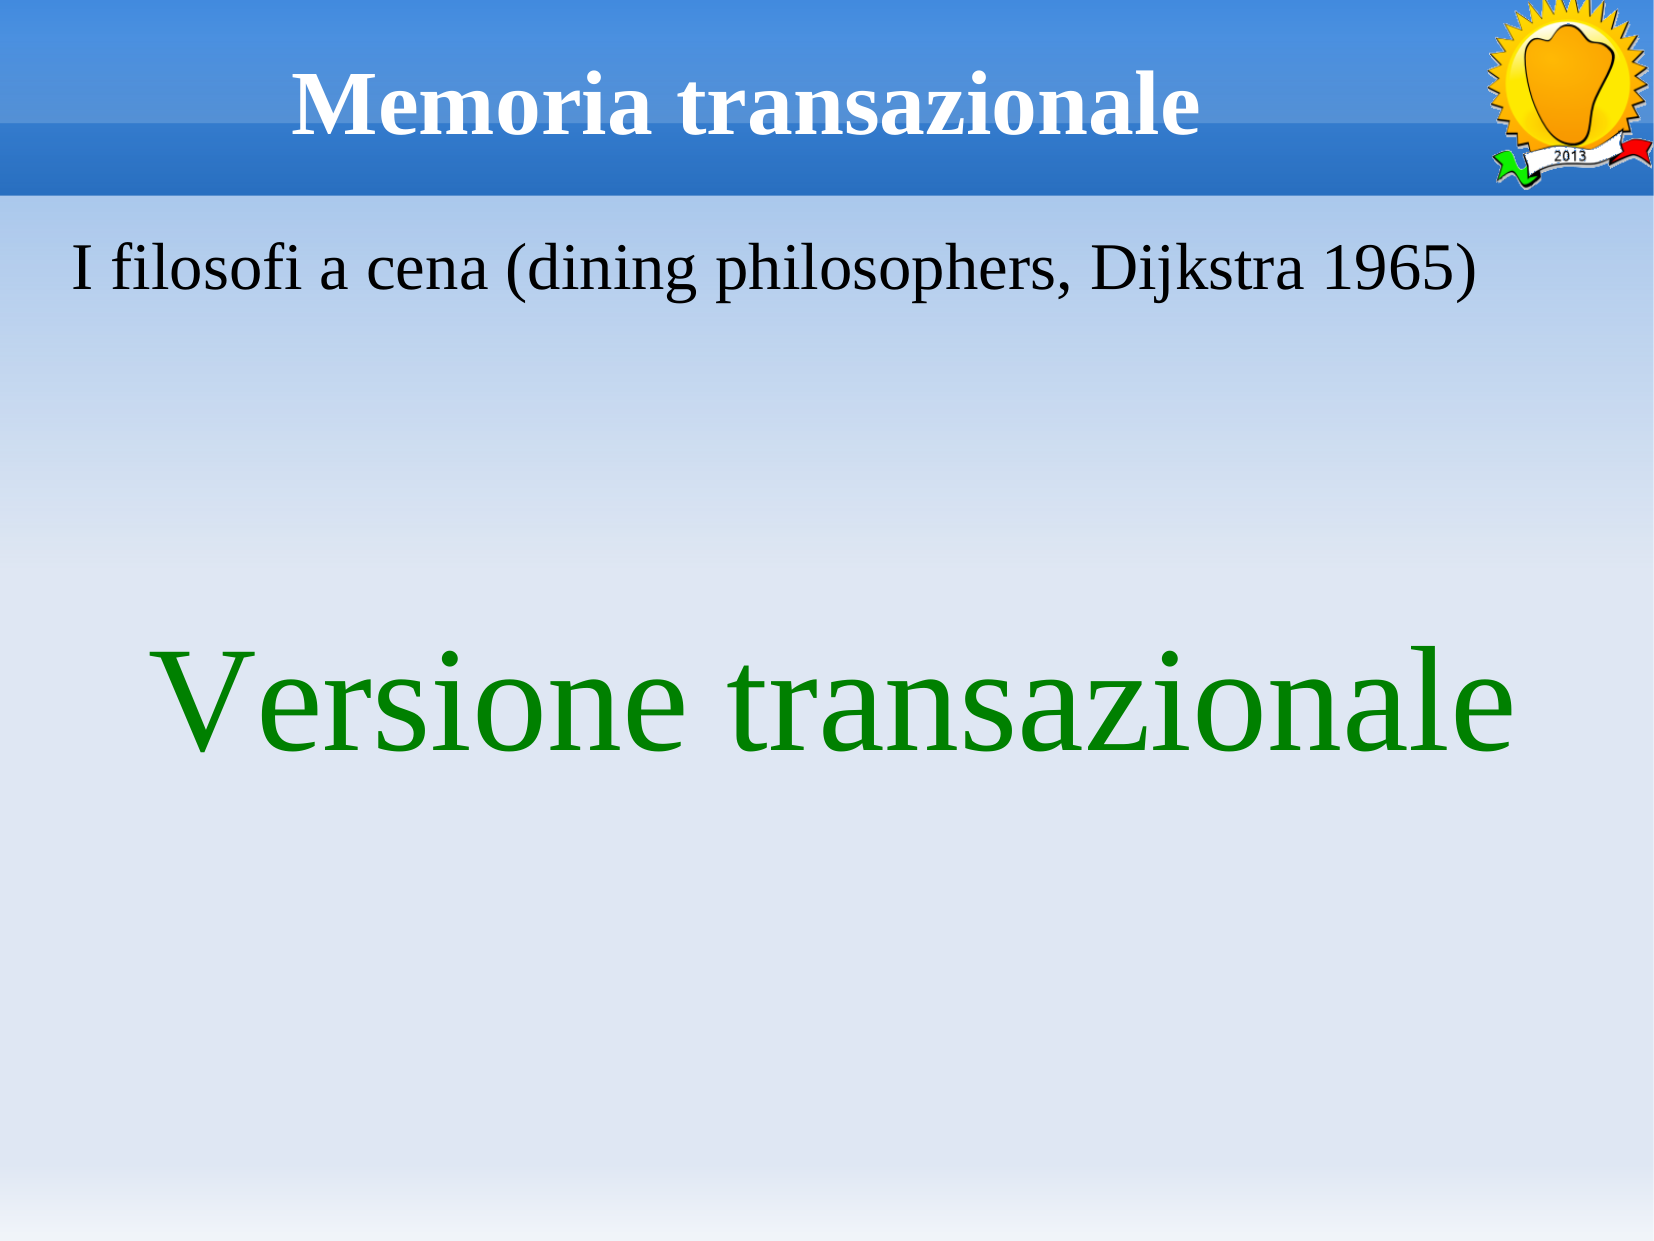

# Memoria transazionale
I filosofi a cena (dining philosophers, Dijkstra 1965)
Versione transazionale